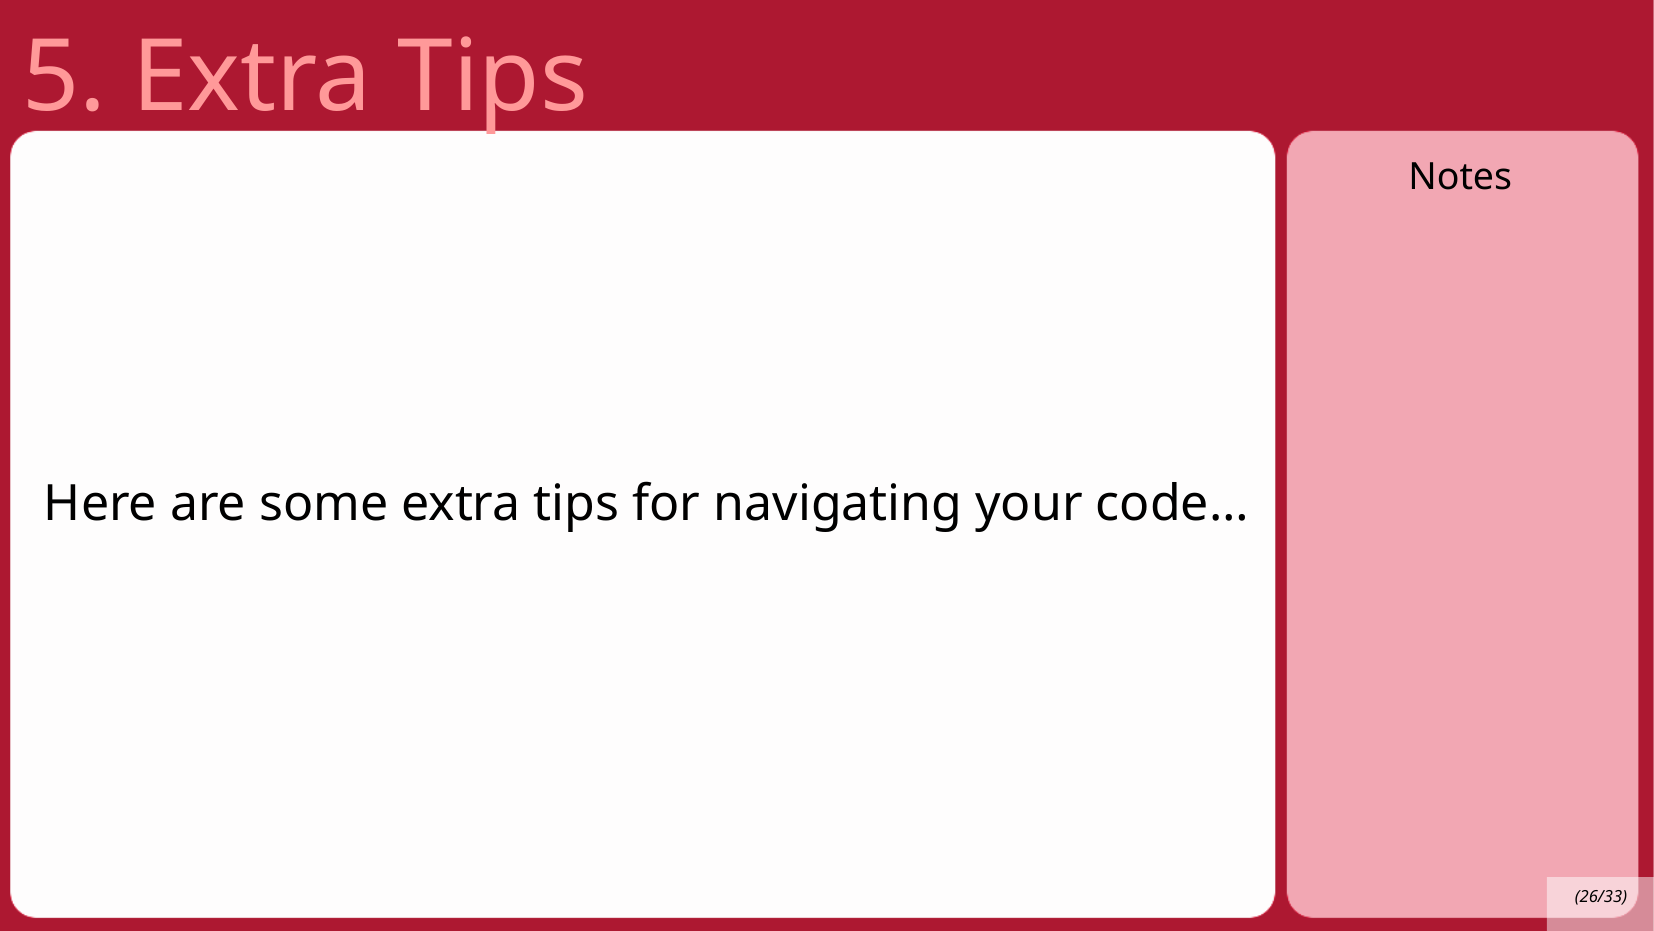

# 5. Extra Tips
Notes
Here are some extra tips for navigating your code…